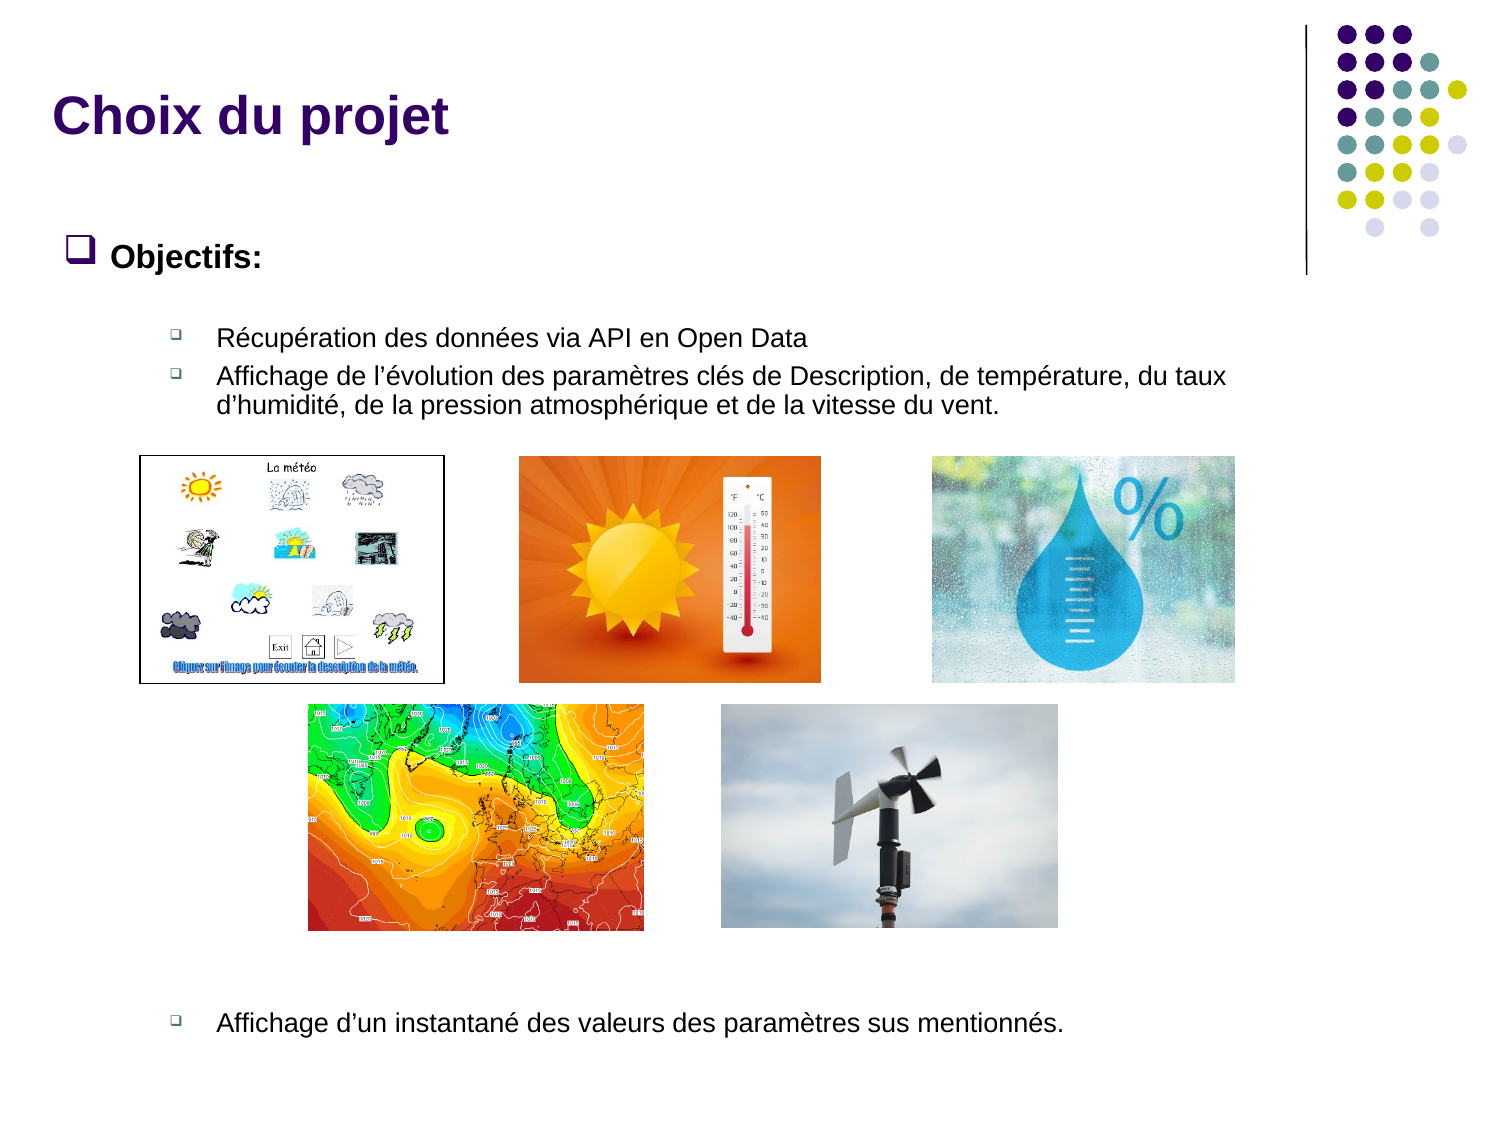

Choix du projet
Objectifs:
Récupération des données via API en Open Data
Affichage de l’évolution des paramètres clés de Description, de température, du taux d’humidité, de la pression atmosphérique et de la vitesse du vent.
Affichage d’un instantané des valeurs des paramètres sus mentionnés.